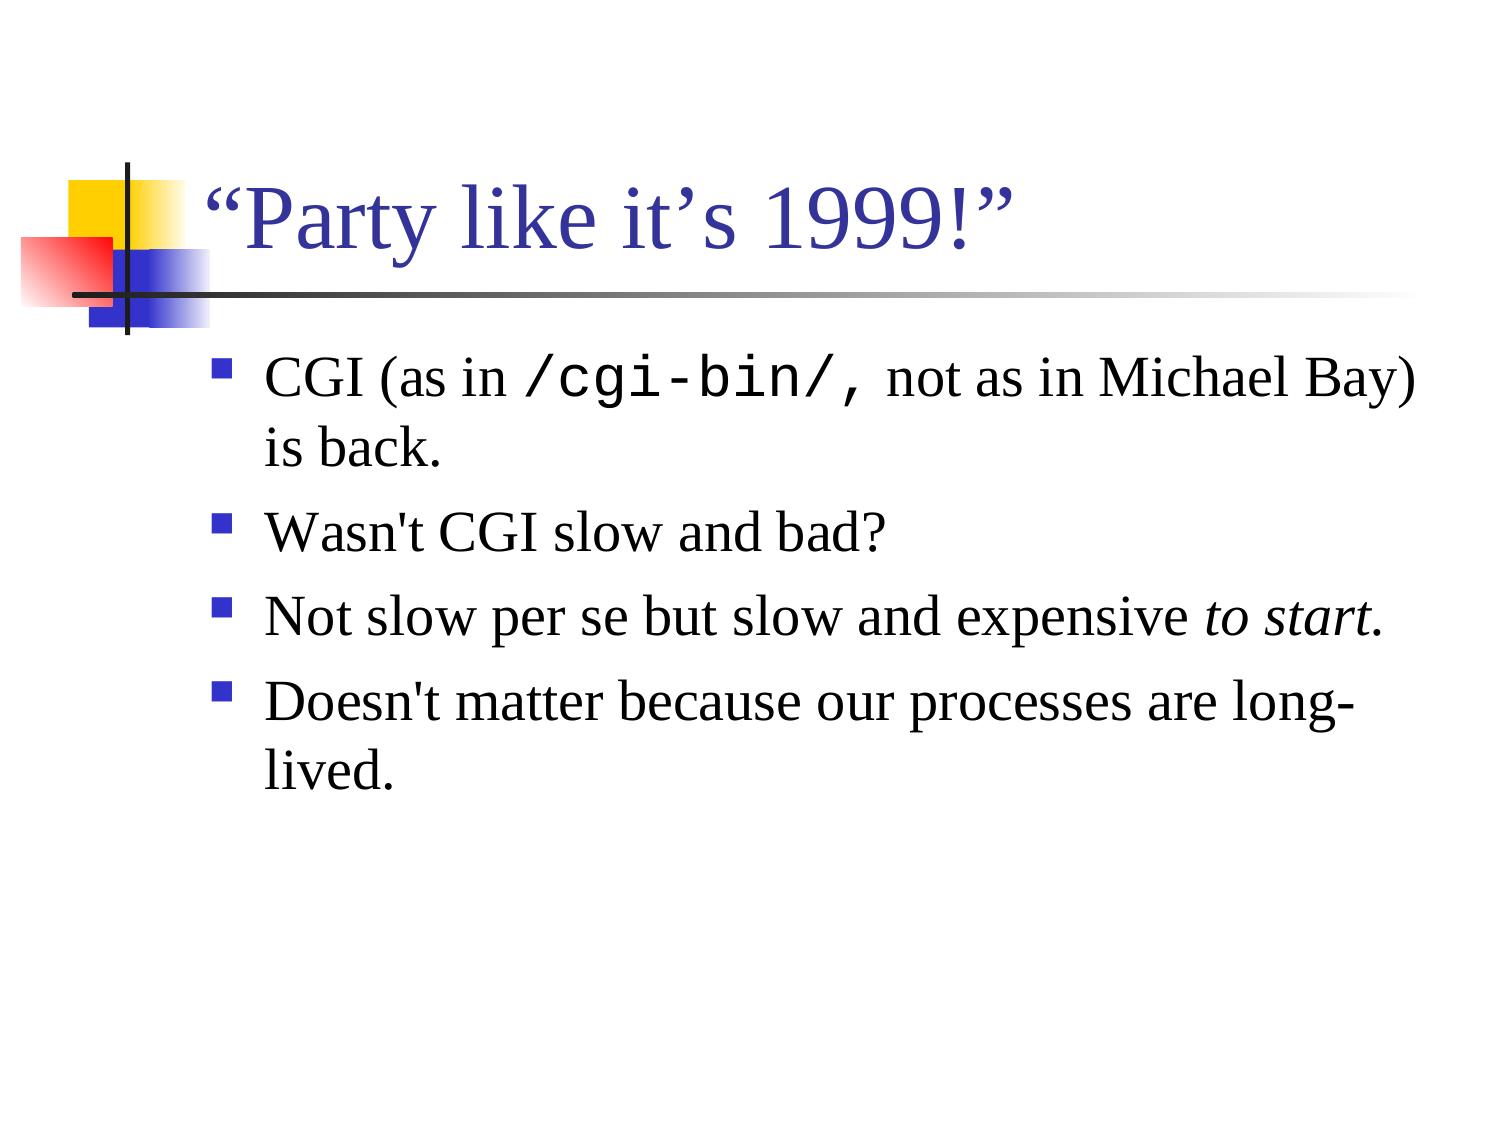

# “Party like it’s 1999!”
CGI (as in /cgi-bin/, not as in Michael Bay) is back.
Wasn't CGI slow and bad?
Not slow per se but slow and expensive to start.
Doesn't matter because our processes are long-lived.